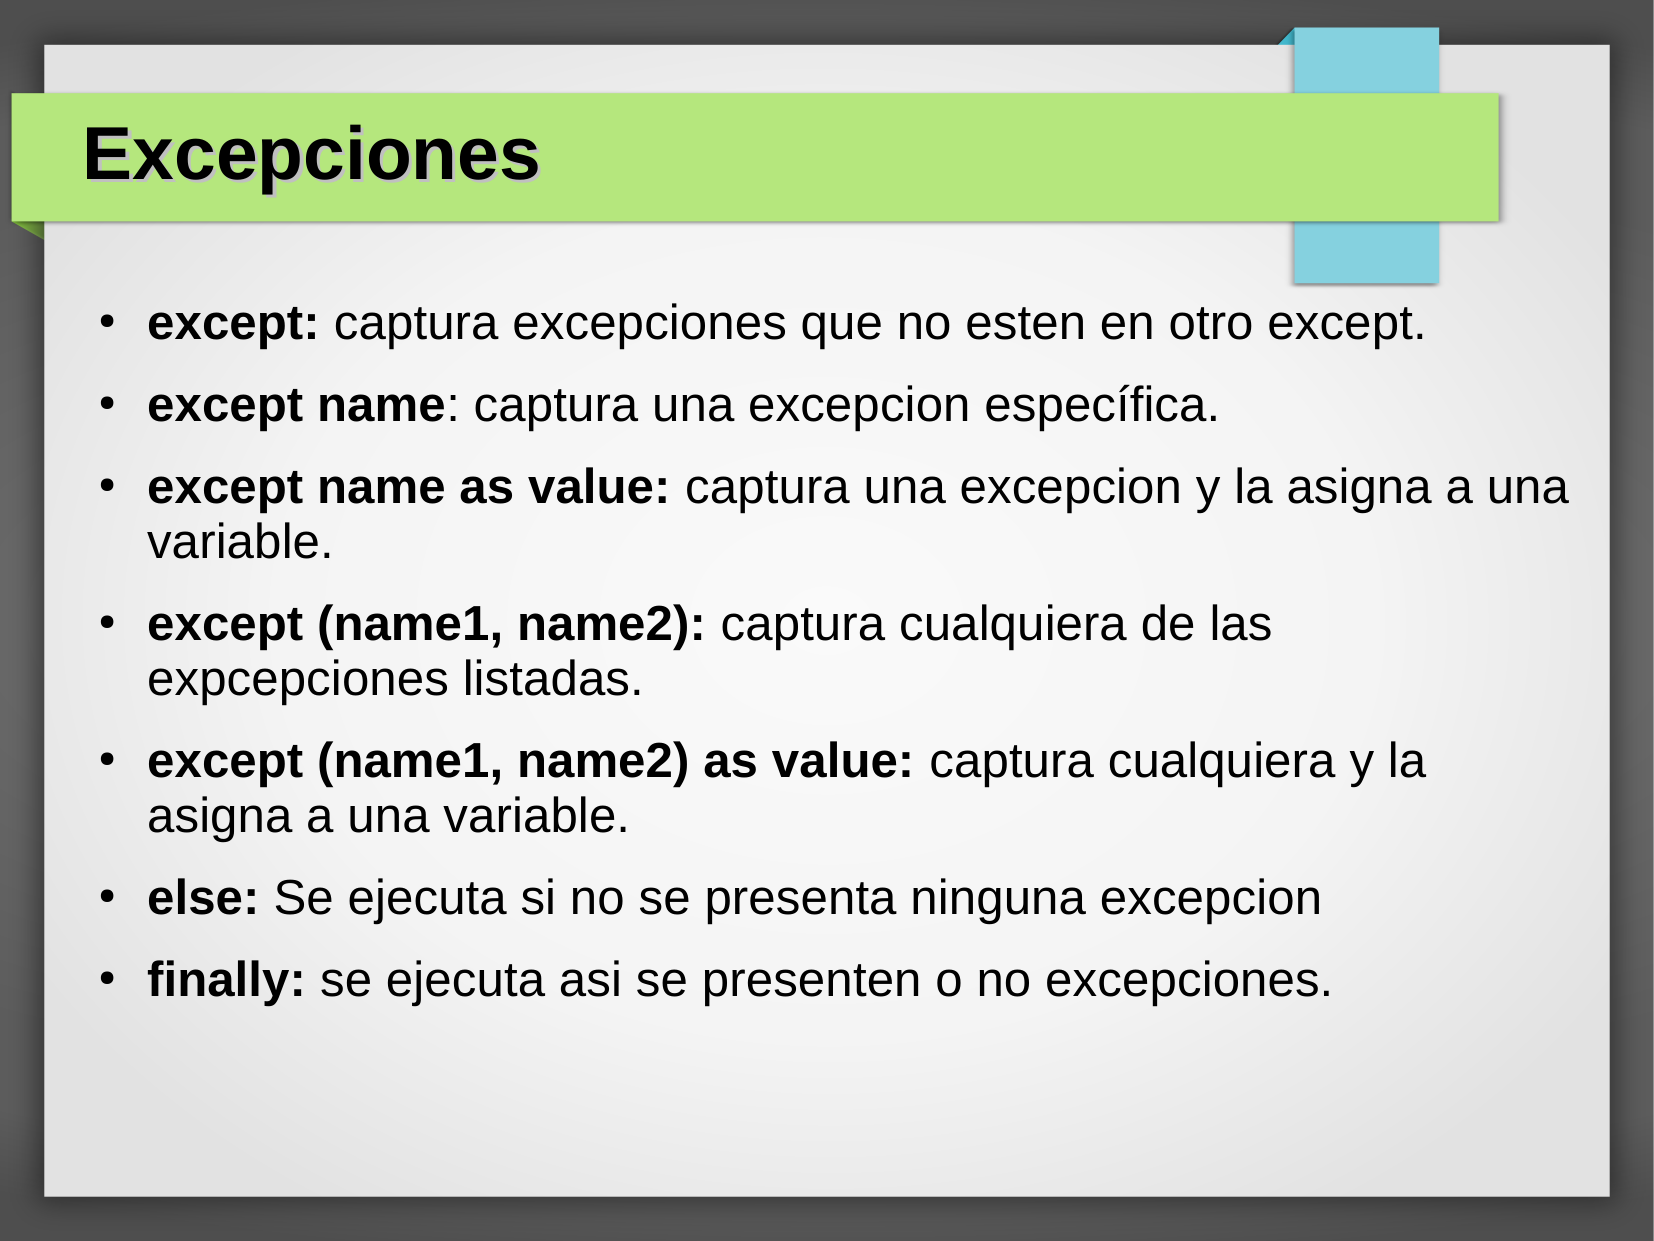

# Excepciones
except: captura excepciones que no esten en otro except.
except name: captura una excepcion específica.
except name as value: captura una excepcion y la asigna a una variable.
except (name1, name2): captura cualquiera de las expcepciones listadas.
except (name1, name2) as value: captura cualquiera y la asigna a una variable.
else: Se ejecuta si no se presenta ninguna excepcion
finally: se ejecuta asi se presenten o no excepciones.